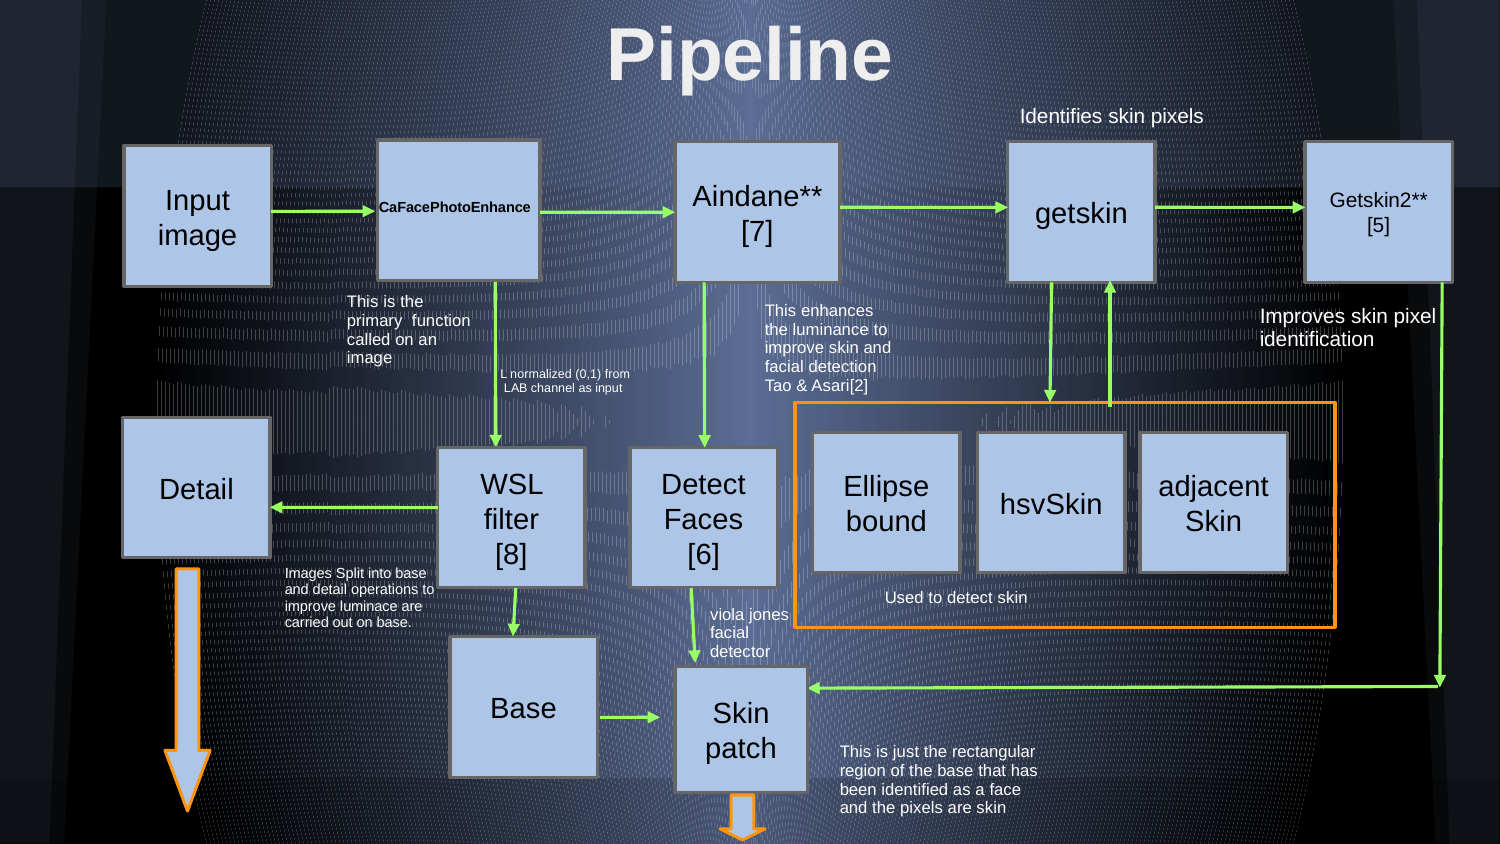

Pipeline
#
Identifies skin pixels
Aindane**
[7]
getskin
Getskin2**
[5]
Input image
 CaFacePhotoEnhance
This is the primary function called on an image
This enhances the luminance to improve skin and facial detection
Tao & Asari[2]
Improves skin pixel identification
L normalized (0,1) from
 LAB channel as input
Detail
Ellipse bound
hsvSkin
adjacentSkin
WSL filter
[8]
Detect Faces
[6]
Images Split into base and detail operations to improve luminace are carried out on base.
Used to detect skin
viola jones facial detector
Base
Skin patch
This is just the rectangular region of the base that has been identified as a face and the pixels are skin